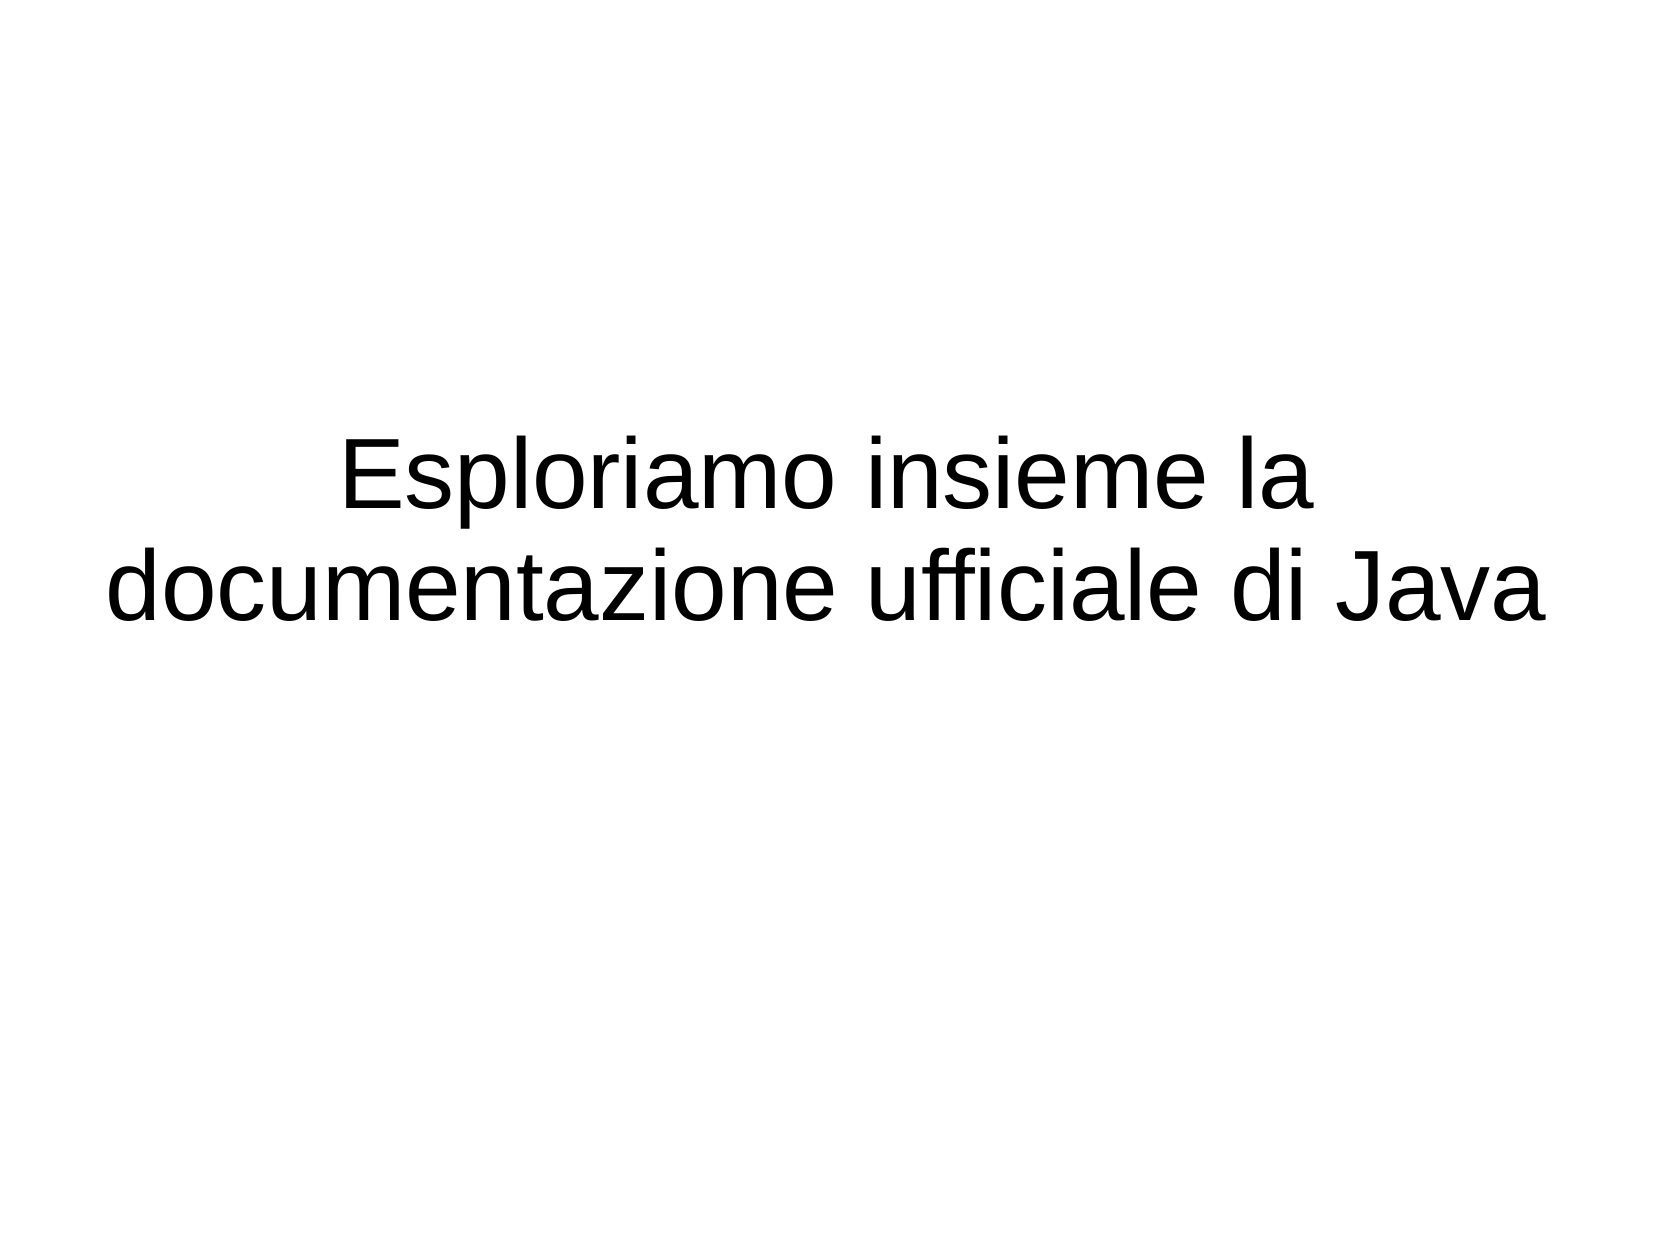

# Esploriamo insieme la documentazione ufficiale di Java